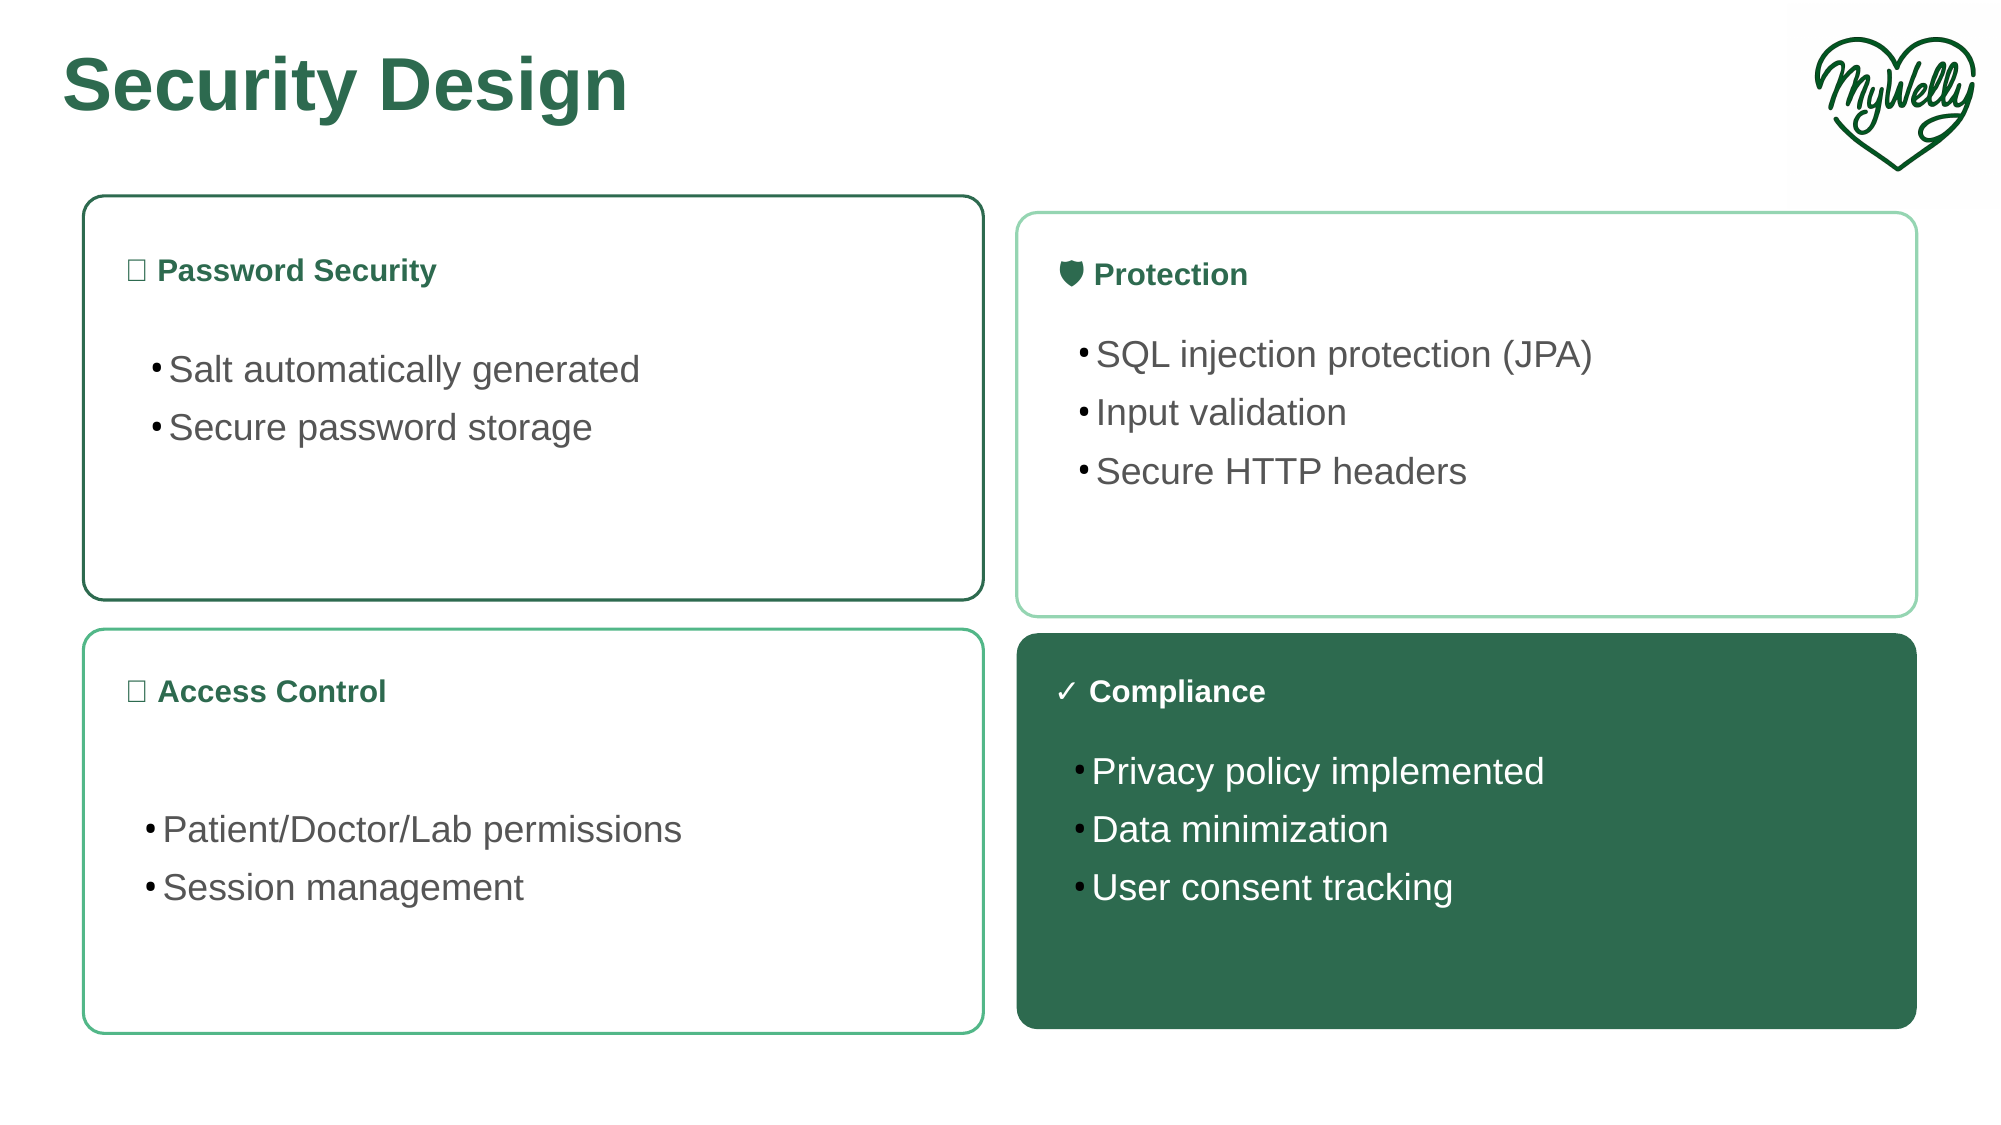

Security Design
🔐 Password Security
🛡️ Protection
Salt automatically generated
Secure password storage
SQL injection protection (JPA)
Input validation
Secure HTTP headers
🔑 Access Control
✓ Compliance
Patient/Doctor/Lab permissions
Session management
Privacy policy implemented
Data minimization
User consent tracking